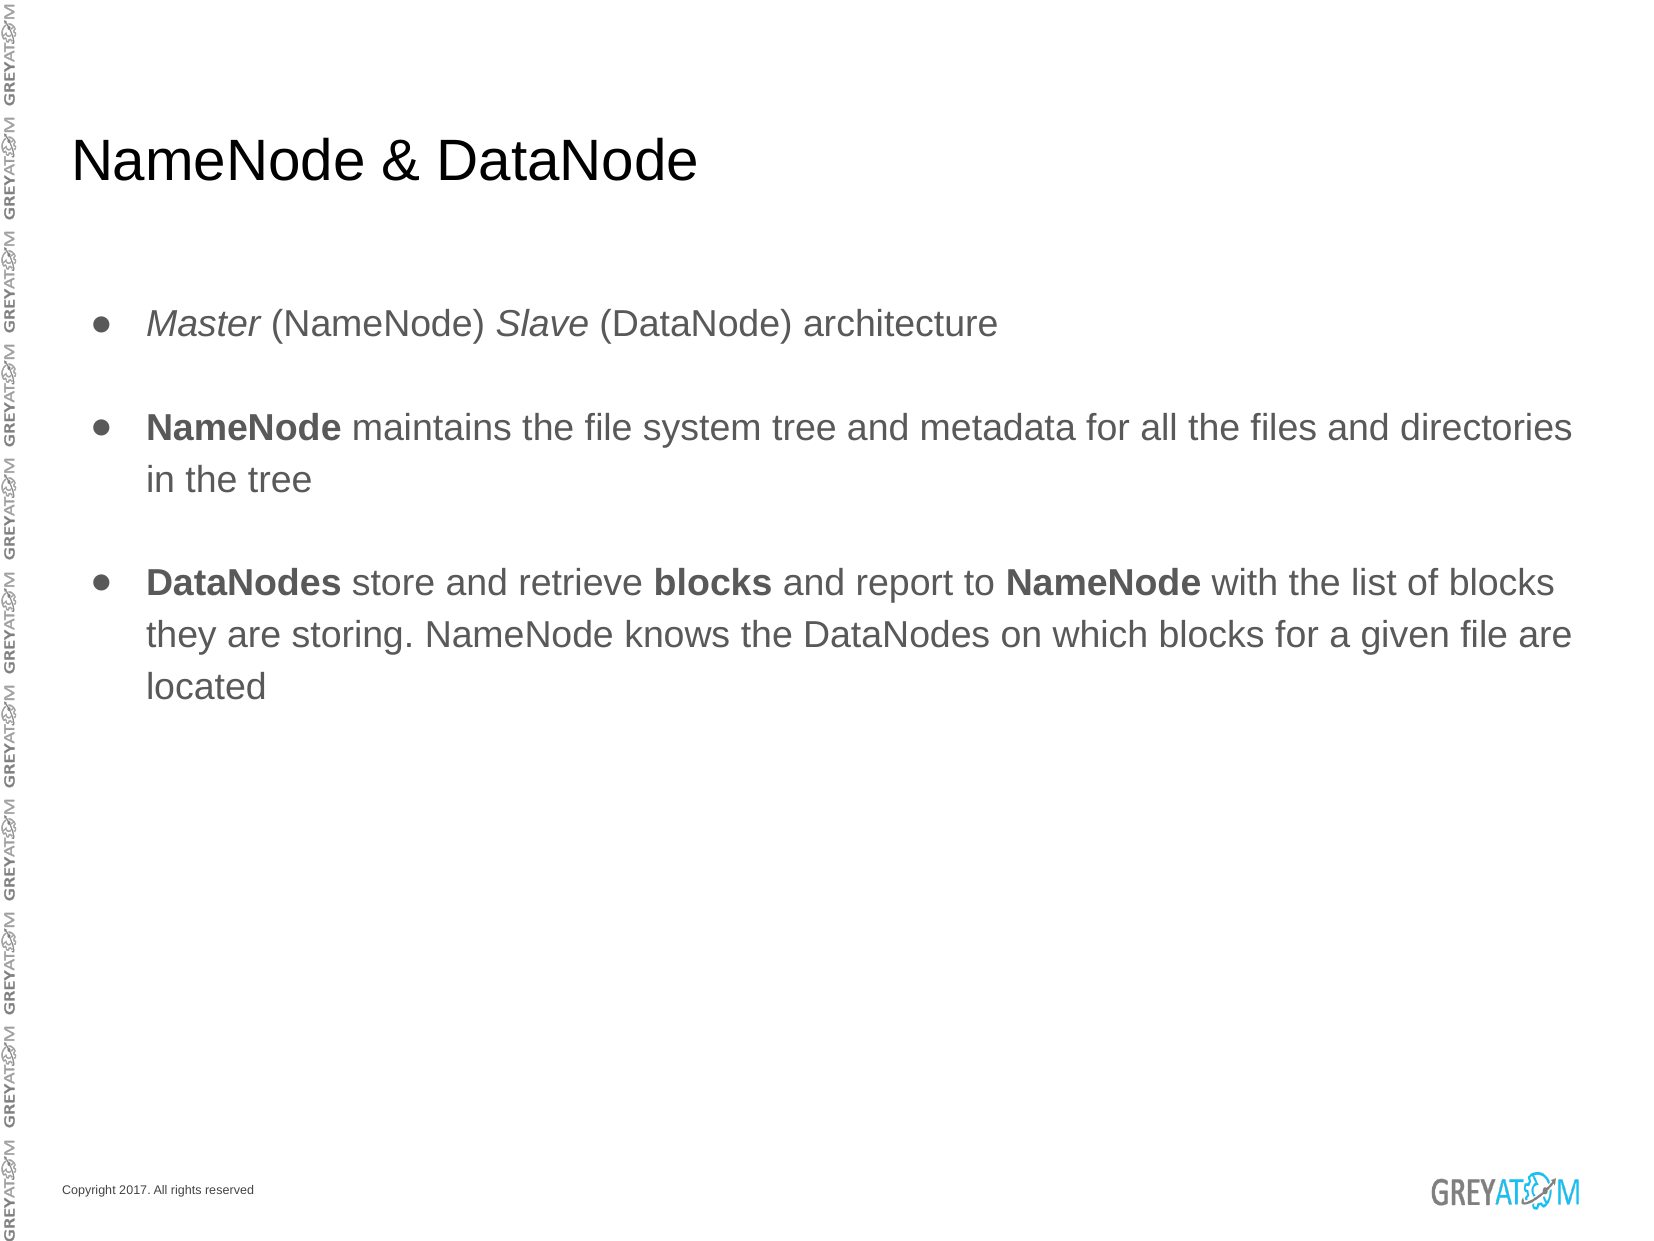

NameNode & DataNode
Master (NameNode) Slave (DataNode) architecture
NameNode maintains the file system tree and metadata for all the files and directories in the tree
DataNodes store and retrieve blocks and report to NameNode with the list of blocks they are storing. NameNode knows the DataNodes on which blocks for a given file are located